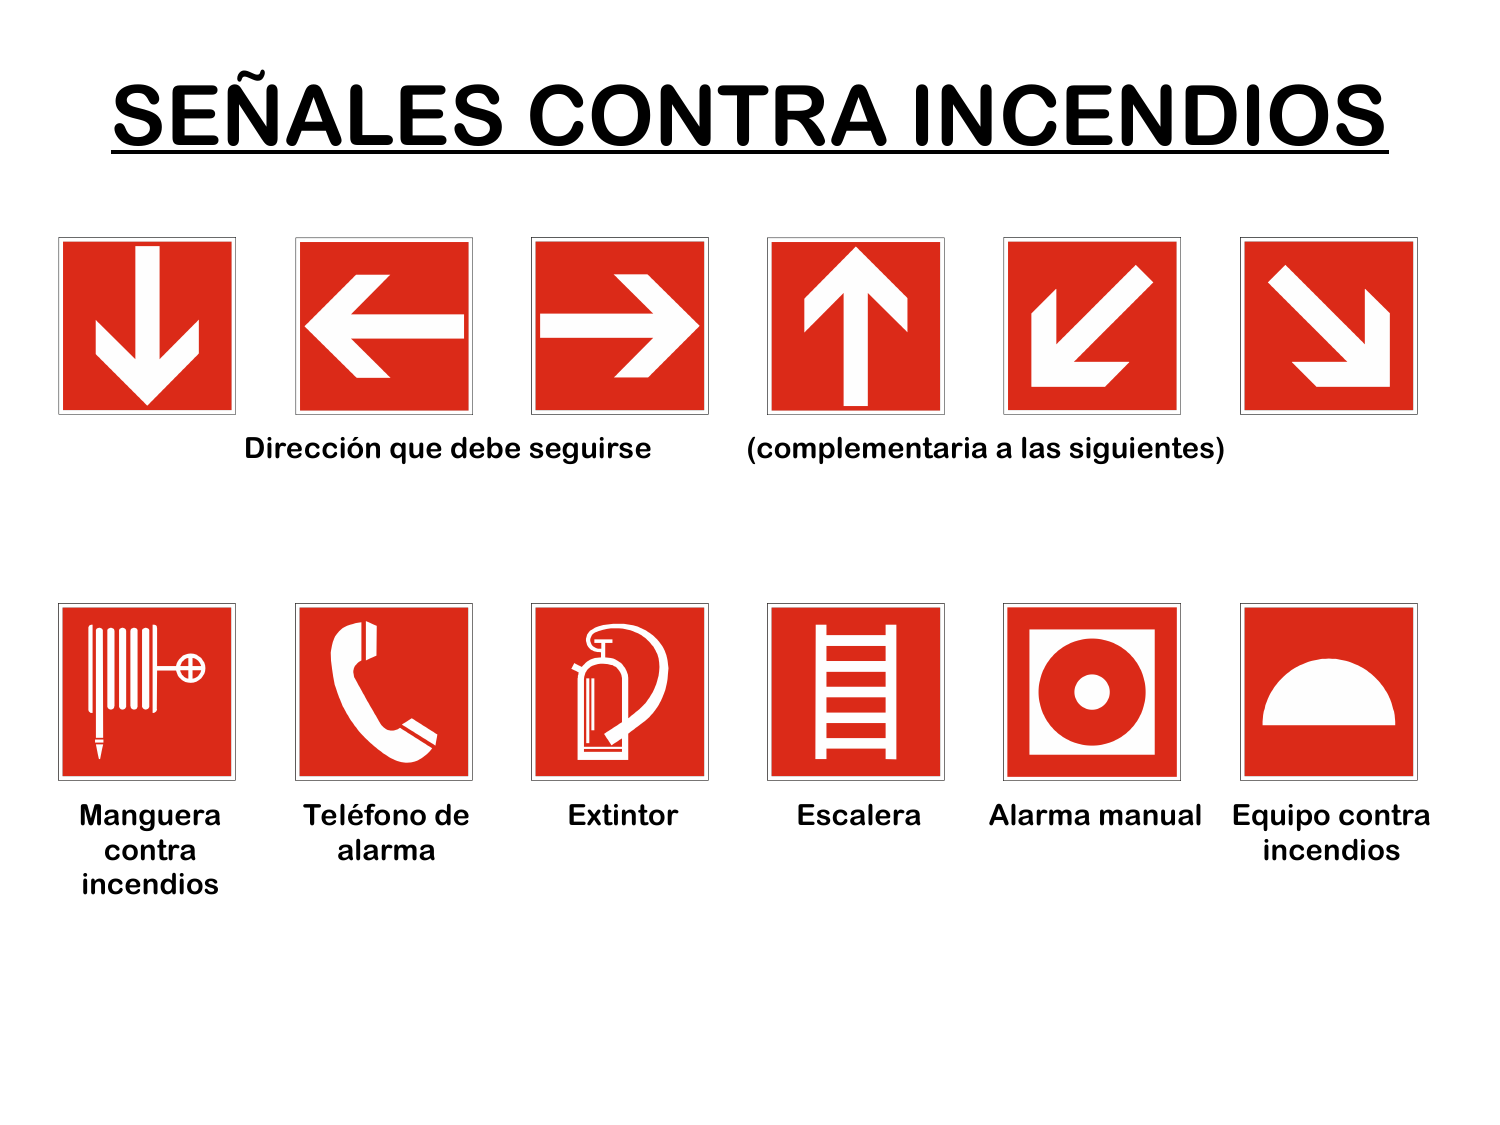

# SEÑALES CONTRA INCENDIOS
Dirección que debe seguirse (complementaria a las siguientes)
Manguera contra incendios
Teléfono de alarma
Extintor
Escalera
Alarma manual
Equipo contra incendios